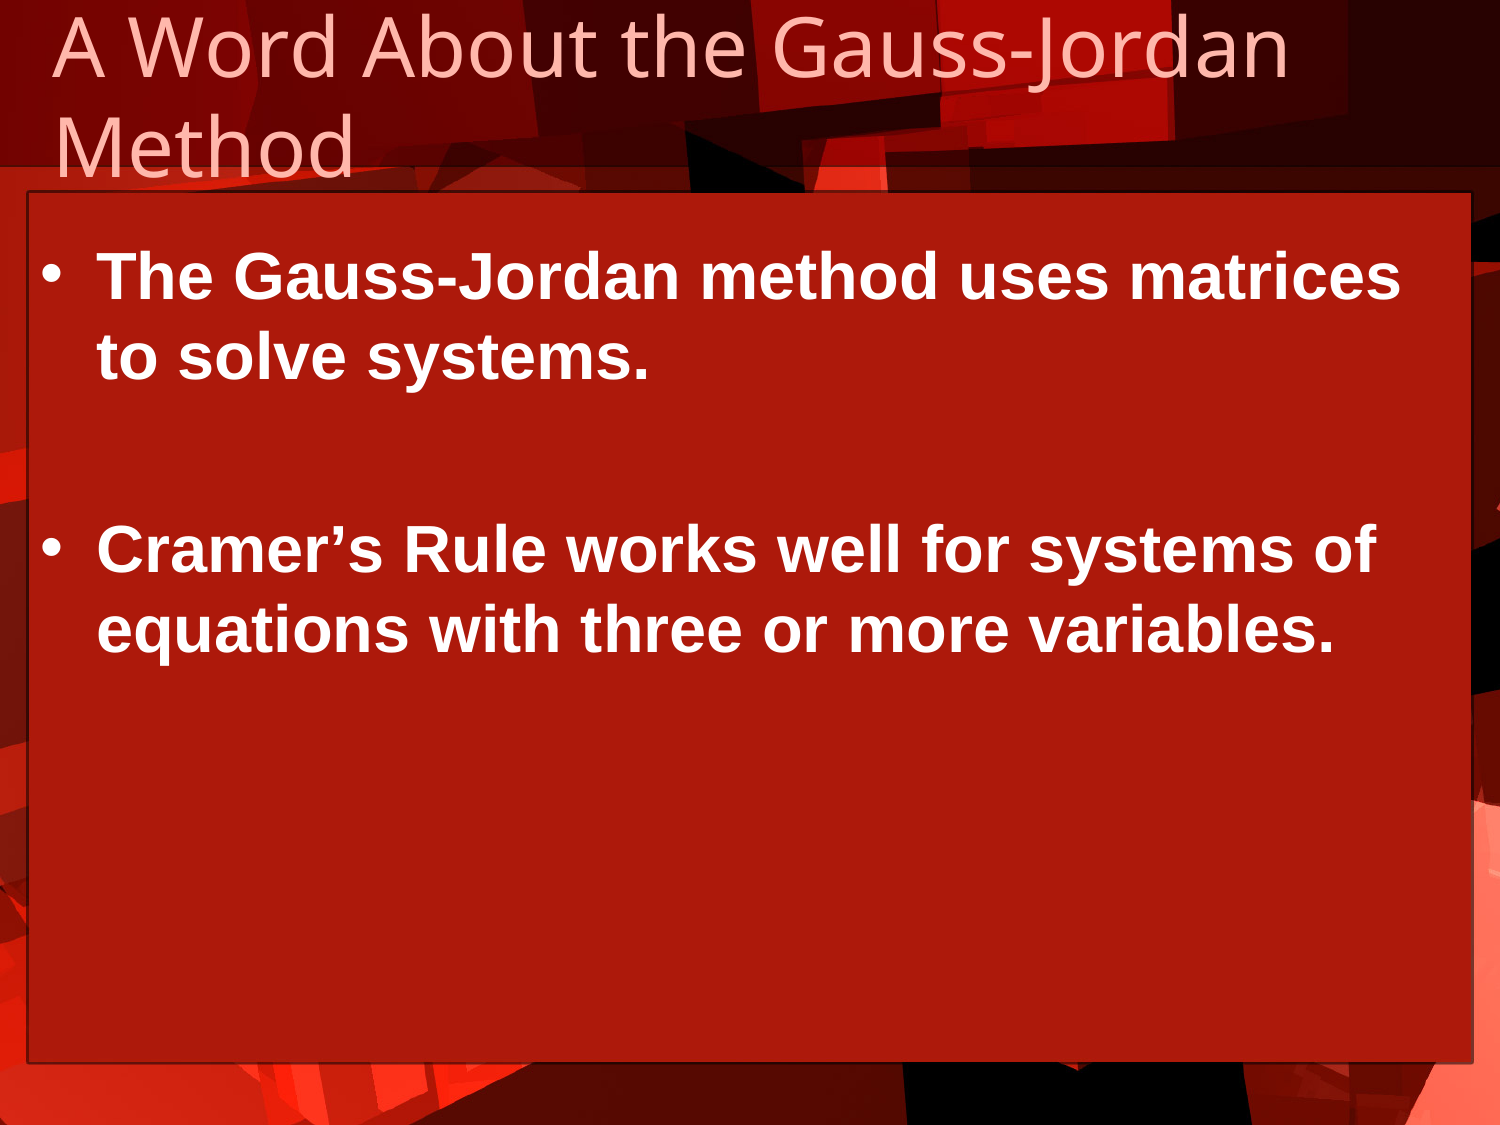

# A Word About the Gauss-Jordan Method
The Gauss-Jordan method uses matrices to solve systems.
Cramer’s Rule works well for systems of equations with three or more variables.